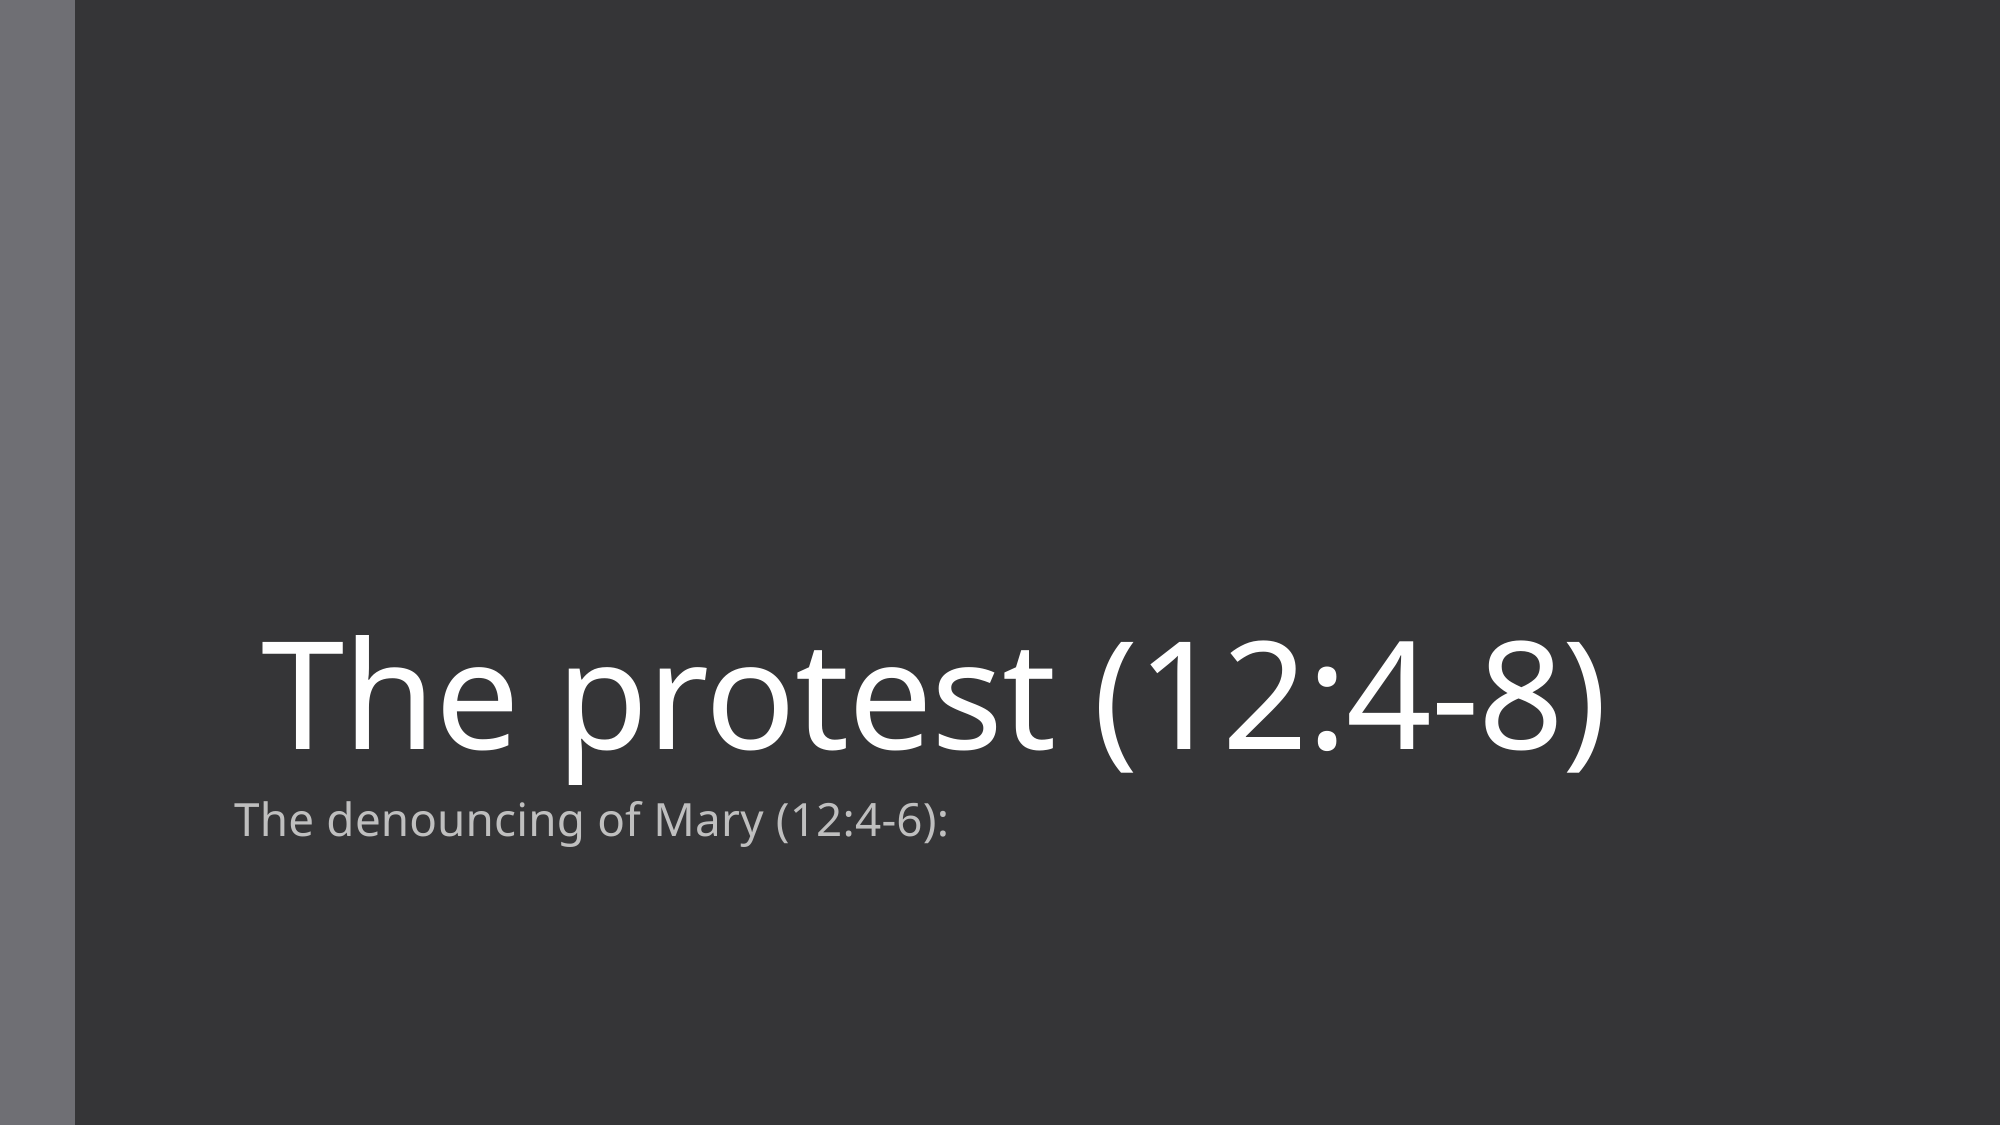

# The protest (12:4-8)
 The denouncing of Mary (12:4-6):